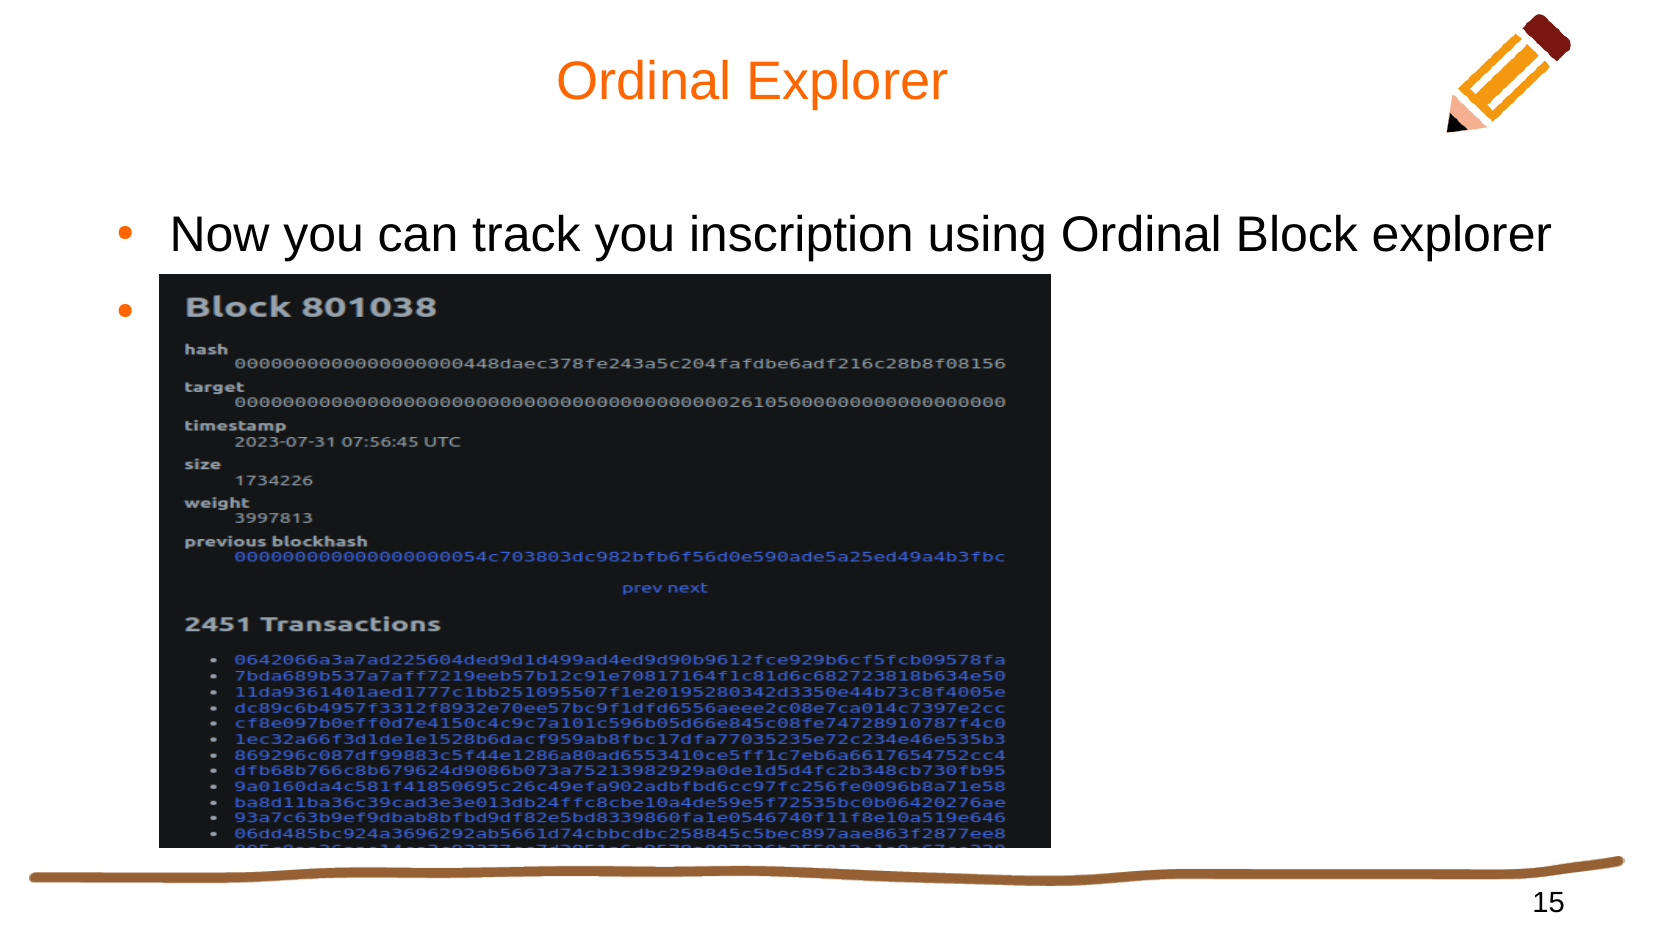

# Ordinal Explorer
Now you can track you inscription using Ordinal Block explorer
15